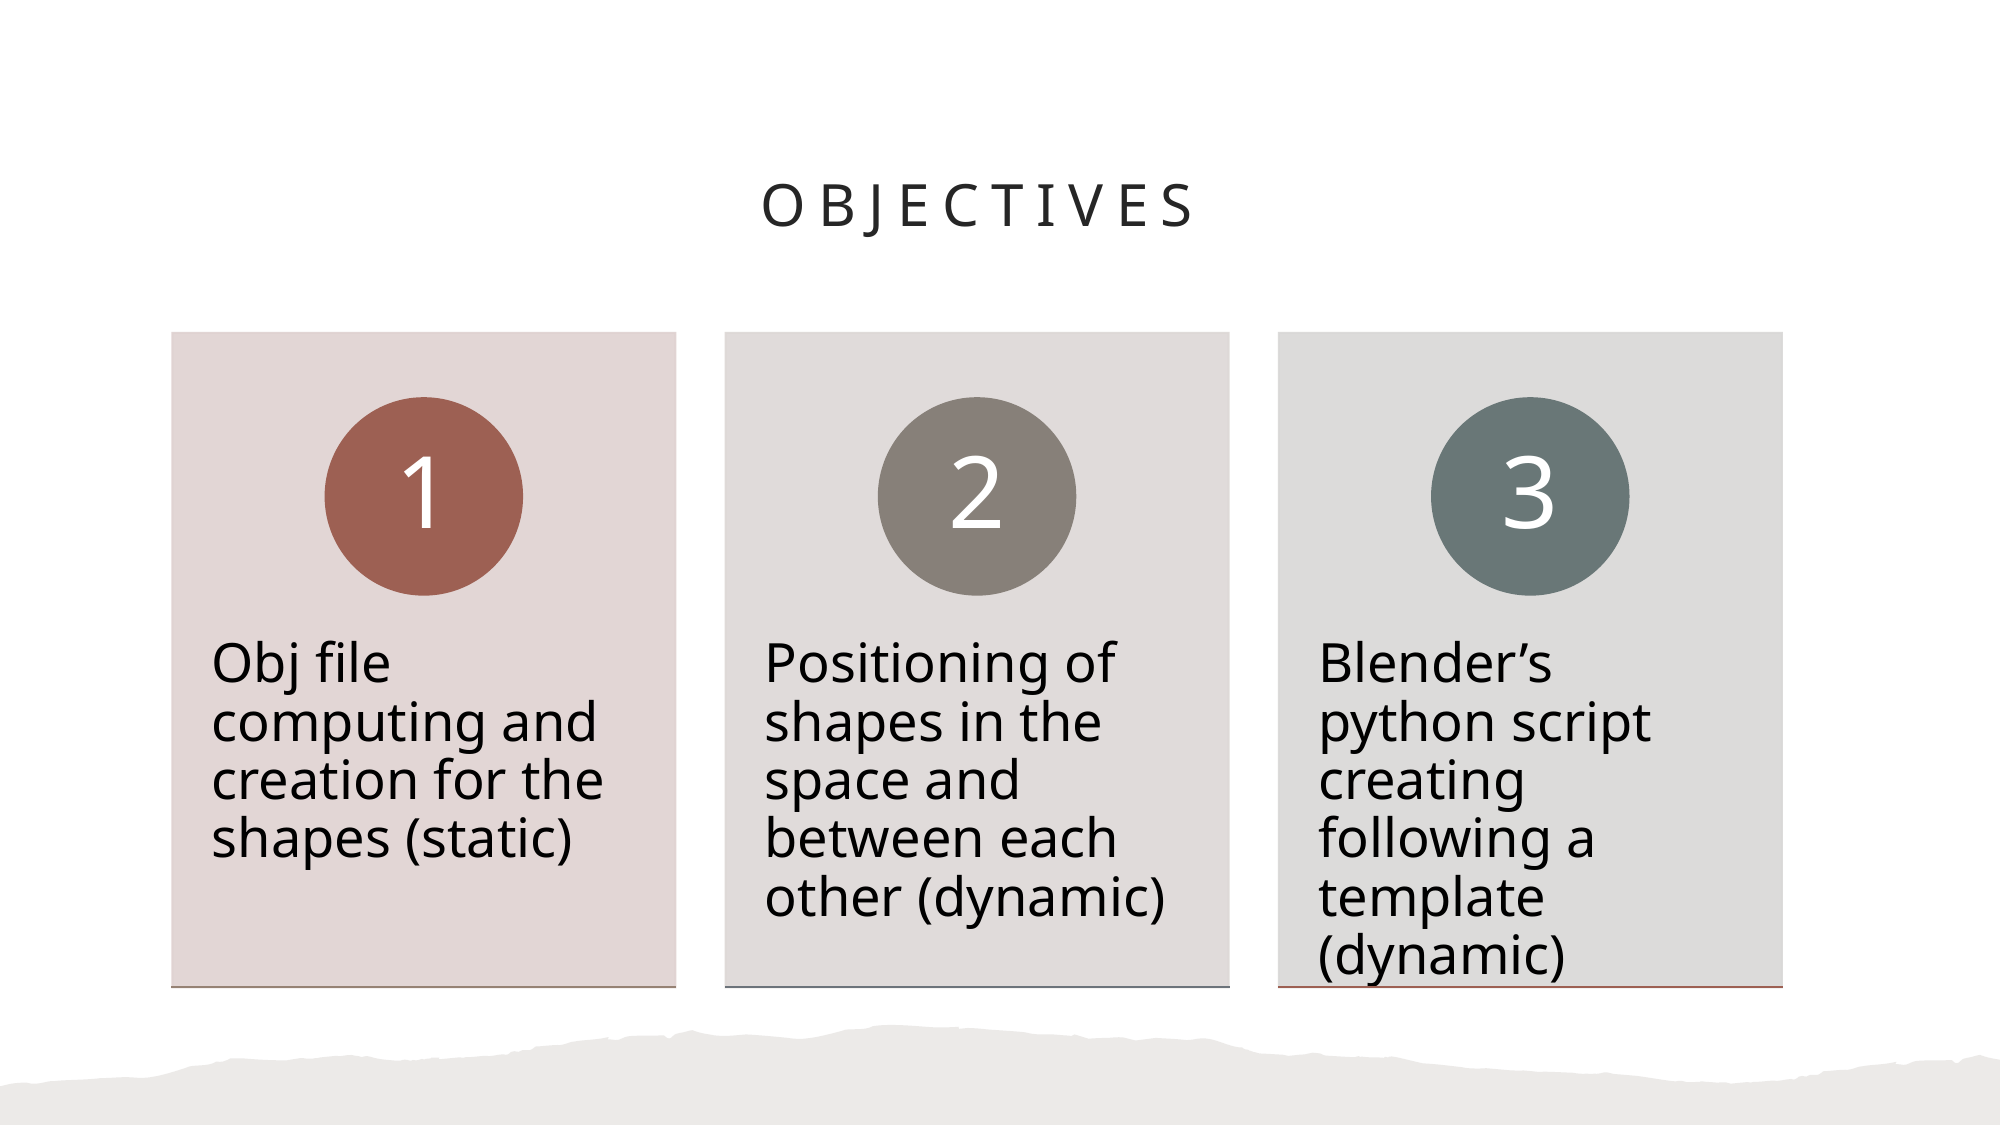

# objectives
Obj file computing and creation for the shapes (static)
Positioning of shapes in the space and between each other (dynamic)
Blender’s python script creating following a template (dynamic)
1
2
3